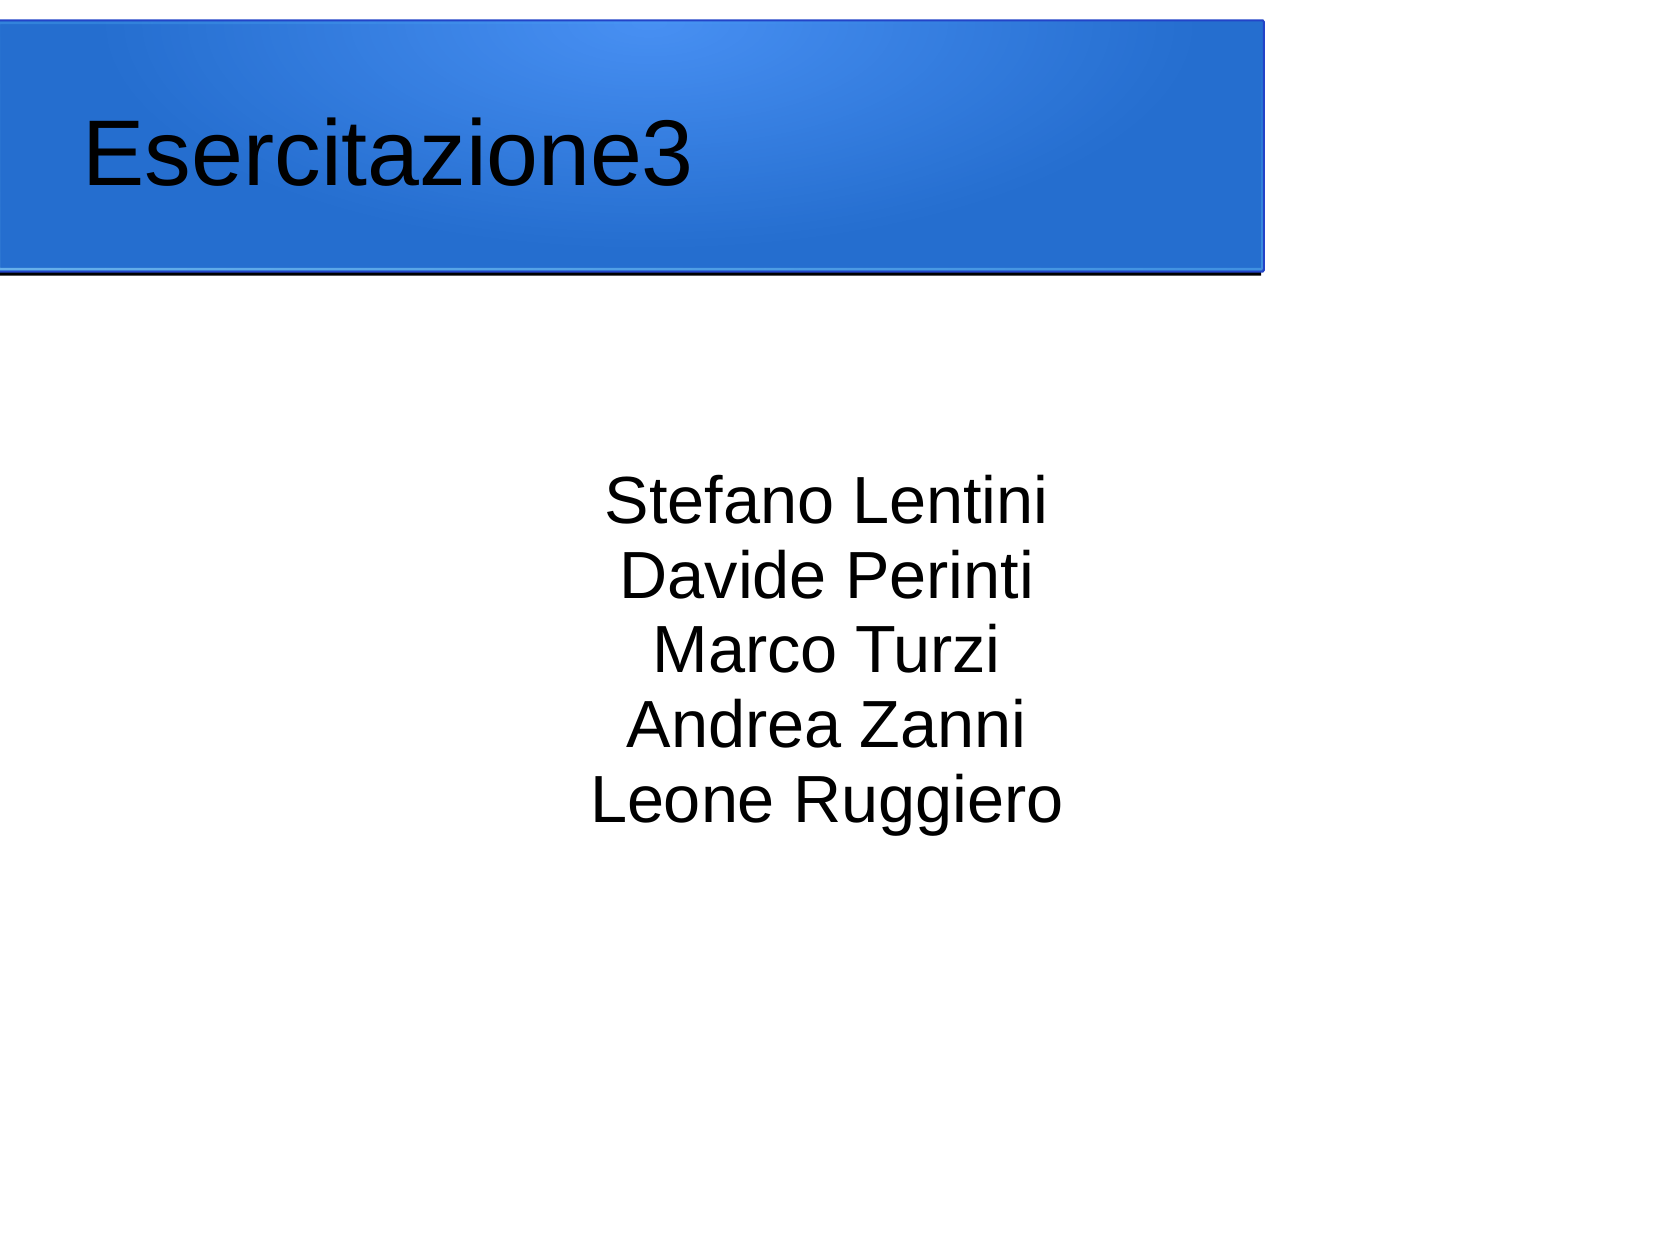

# Esercitazione3
Stefano Lentini
Davide Perinti
Marco Turzi
Andrea Zanni
Leone Ruggiero